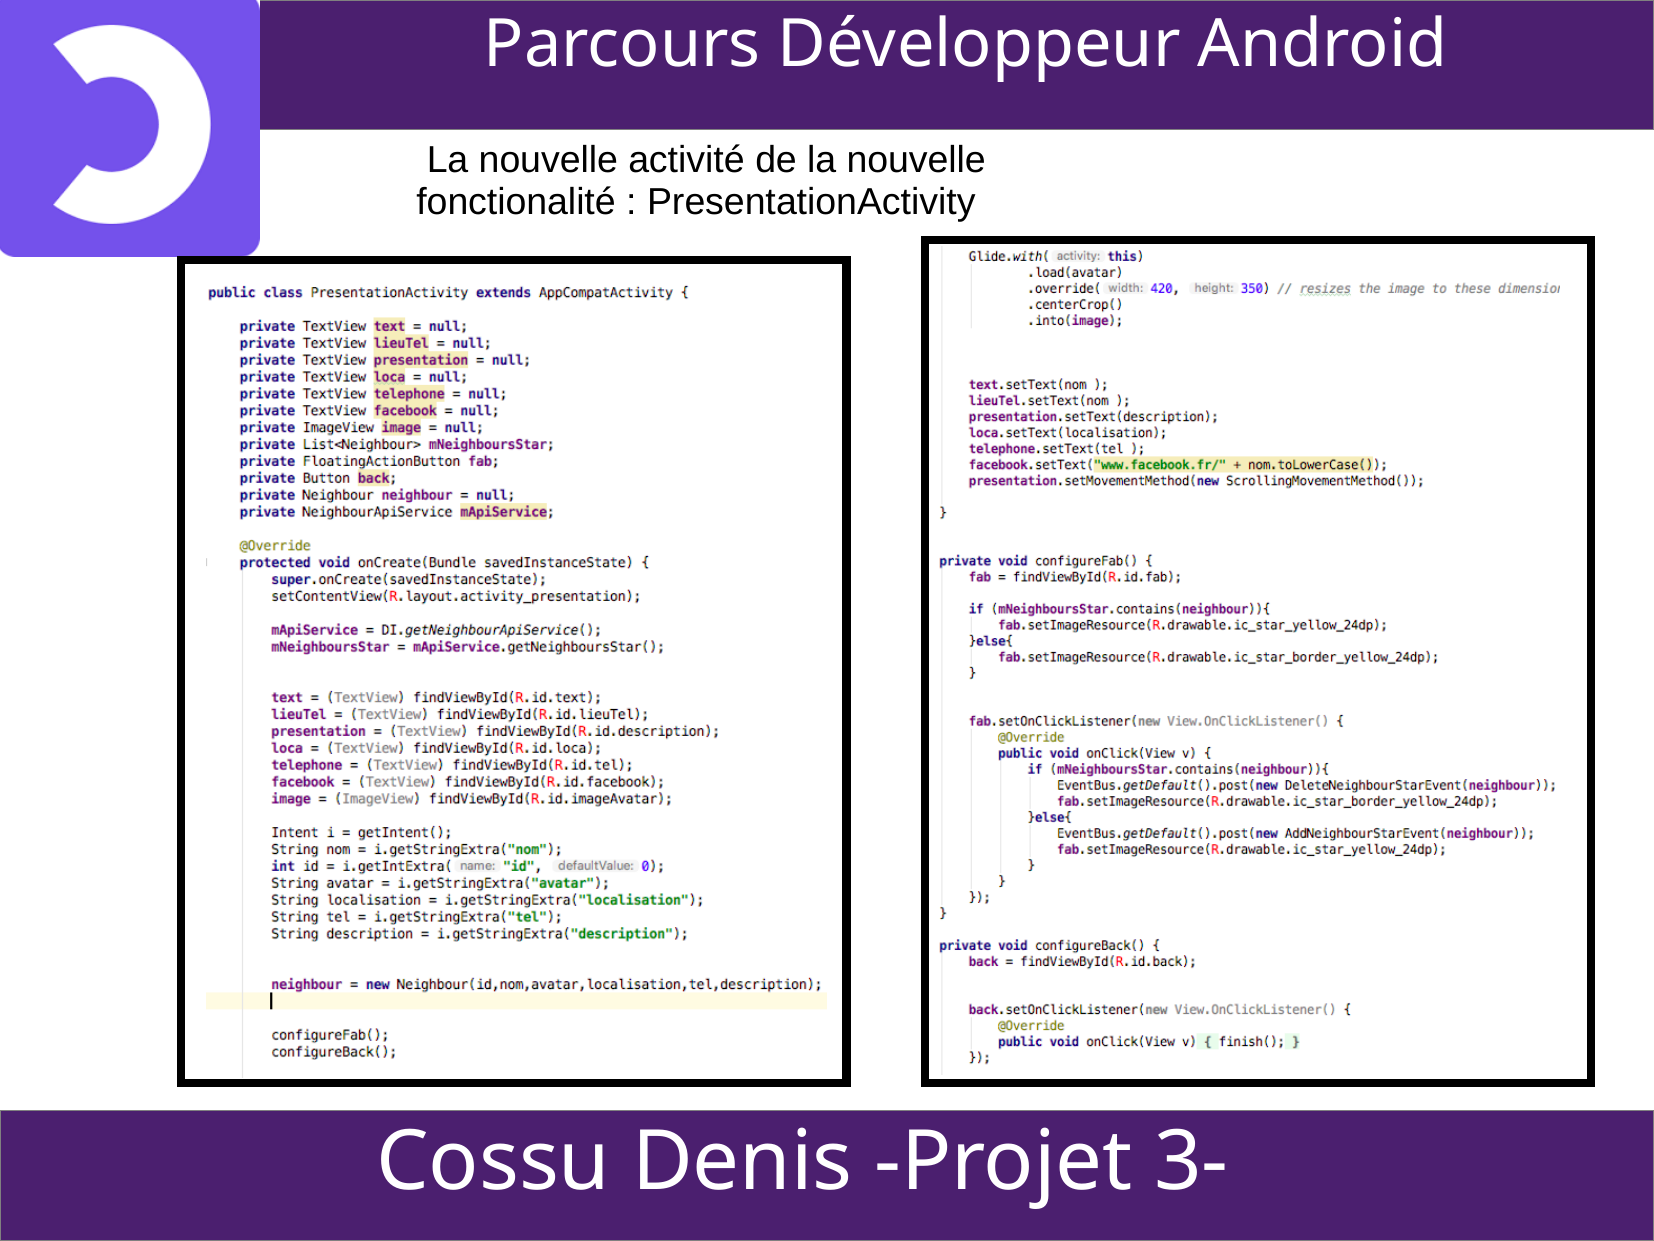

La nouvelle activité de la nouvelle fonctionalité : PresentationActivity